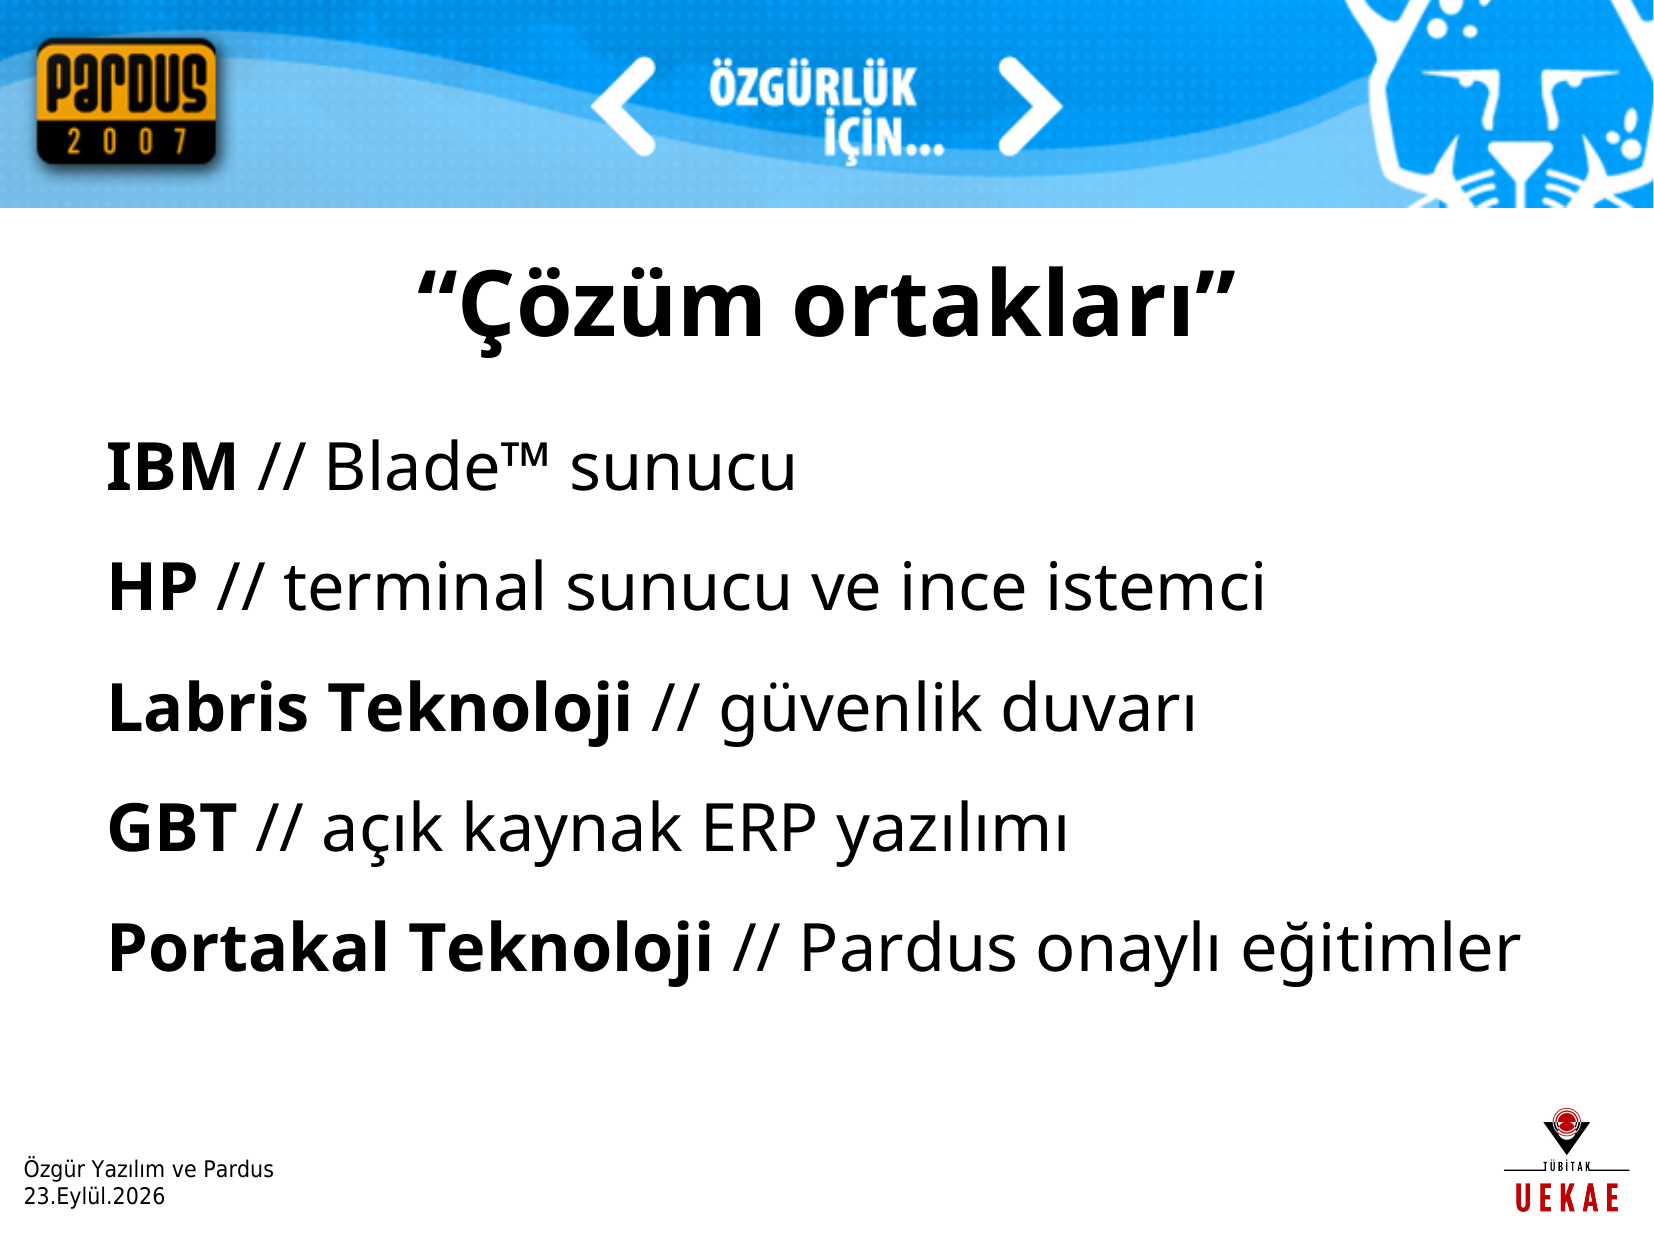

# “Çözüm ortakları”
IBM // Blade™ sunucu
HP // terminal sunucu ve ince istemci
Labris Teknoloji // güvenlik duvarı
GBT // açık kaynak ERP yazılımı
Portakal Teknoloji // Pardus onaylı eğitimler